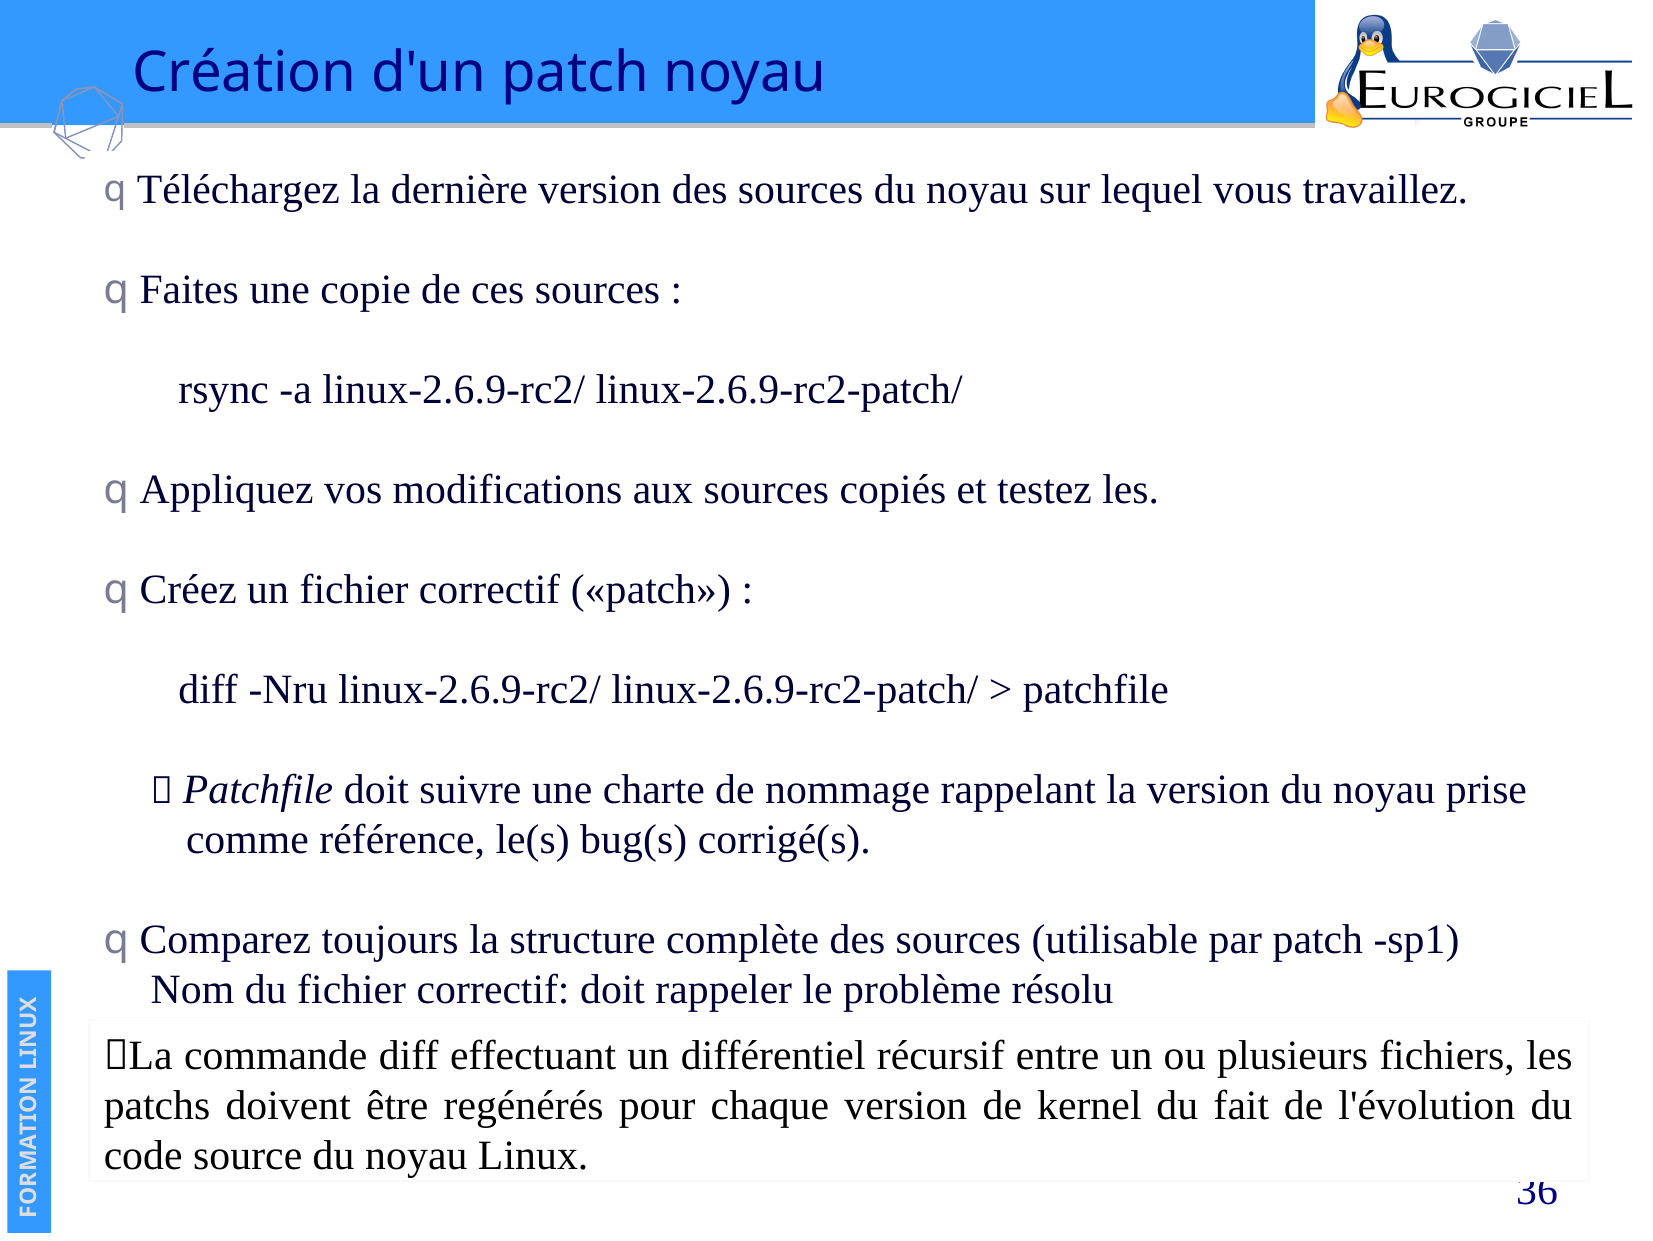

# Création d'un patch noyau
 Téléchargez la dernière version des sources du noyau sur lequel vous travaillez.
 Faites une copie de ces sources :
	rsync -a linux-2.6.9-rc2/ linux-2.6.9-rc2-patch/
 Appliquez vos modifications aux sources copiés et testez les.
 Créez un fichier correctif («patch») :
	diff -Nru linux-2.6.9-rc2/ linux-2.6.9-rc2-patch/ > patchfile
 Patchfile doit suivre une charte de nommage rappelant la version du noyau prise comme référence, le(s) bug(s) corrigé(s).
 Comparez toujours la structure complète des sources (utilisable par patch -sp1)
Nom du fichier correctif: doit rappeler le problème résolu
La commande diff effectuant un différentiel récursif entre un ou plusieurs fichiers, les patchs doivent être regénérés pour chaque version de kernel du fait de l'évolution du code source du noyau Linux.